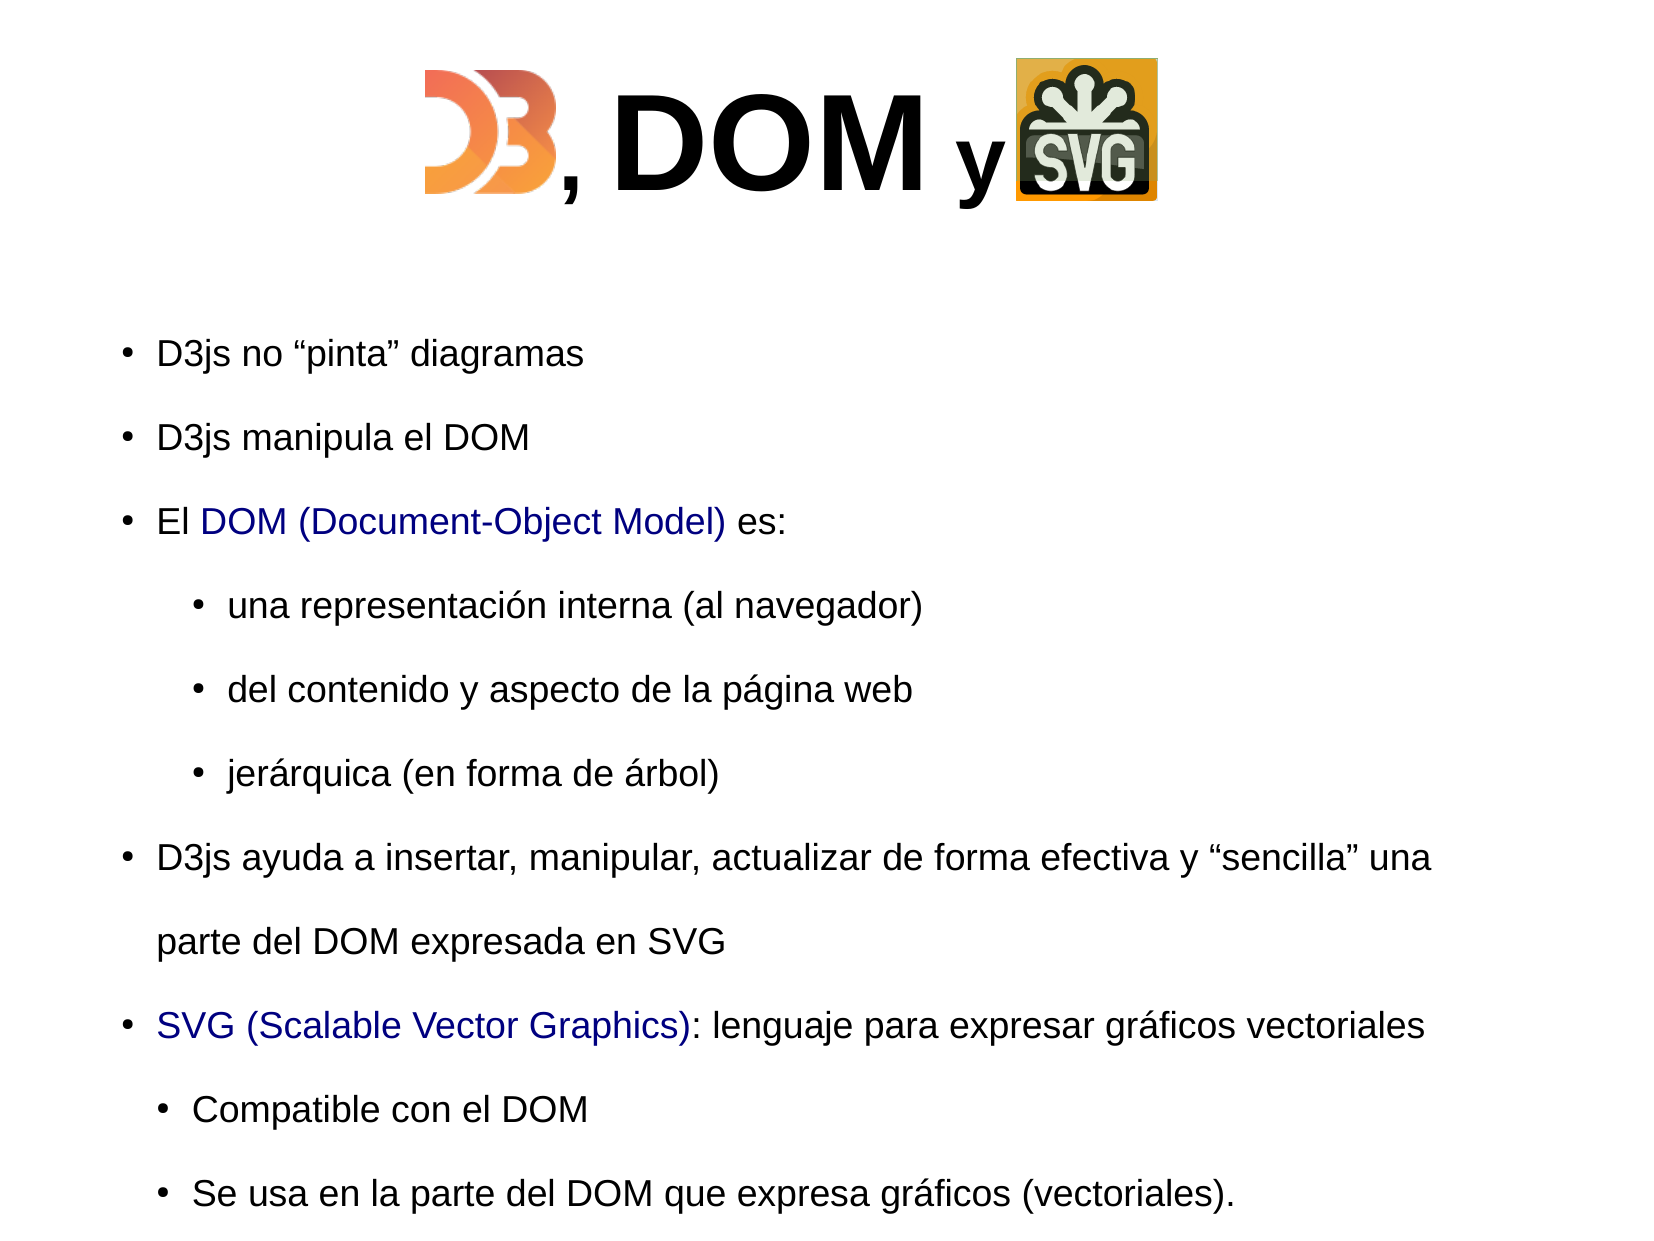

, DOM y
D3js no “pinta” diagramas
D3js manipula el DOM
El DOM (Document-Object Model) es:
una representación interna (al navegador)
del contenido y aspecto de la página web
jerárquica (en forma de árbol)
D3js ayuda a insertar, manipular, actualizar de forma efectiva y “sencilla” una parte del DOM expresada en SVG
SVG (Scalable Vector Graphics): lenguaje para expresar gráficos vectoriales
Compatible con el DOM
Se usa en la parte del DOM que expresa gráficos (vectoriales).